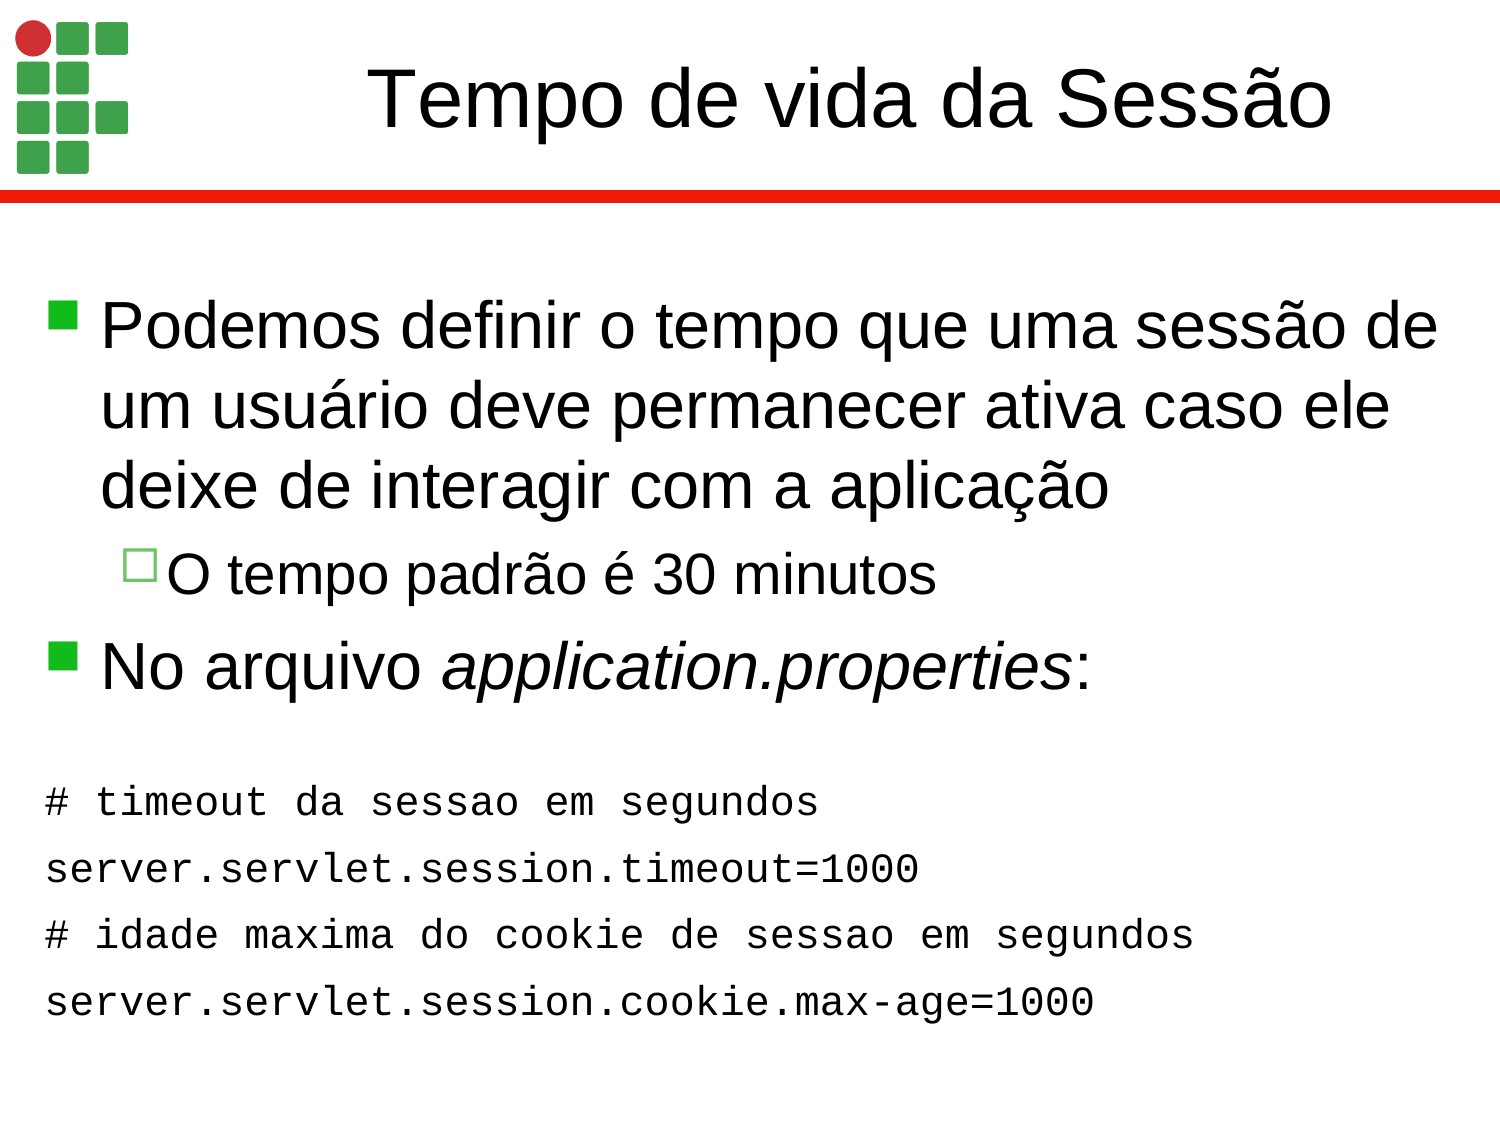

# Tempo de vida da Sessão
Podemos definir o tempo que uma sessão de um usuário deve permanecer ativa caso ele deixe de interagir com a aplicação
O tempo padrão é 30 minutos
No arquivo application.properties:
# timeout da sessao em segundos
server.servlet.session.timeout=1000
# idade maxima do cookie de sessao em segundos
server.servlet.session.cookie.max-age=1000